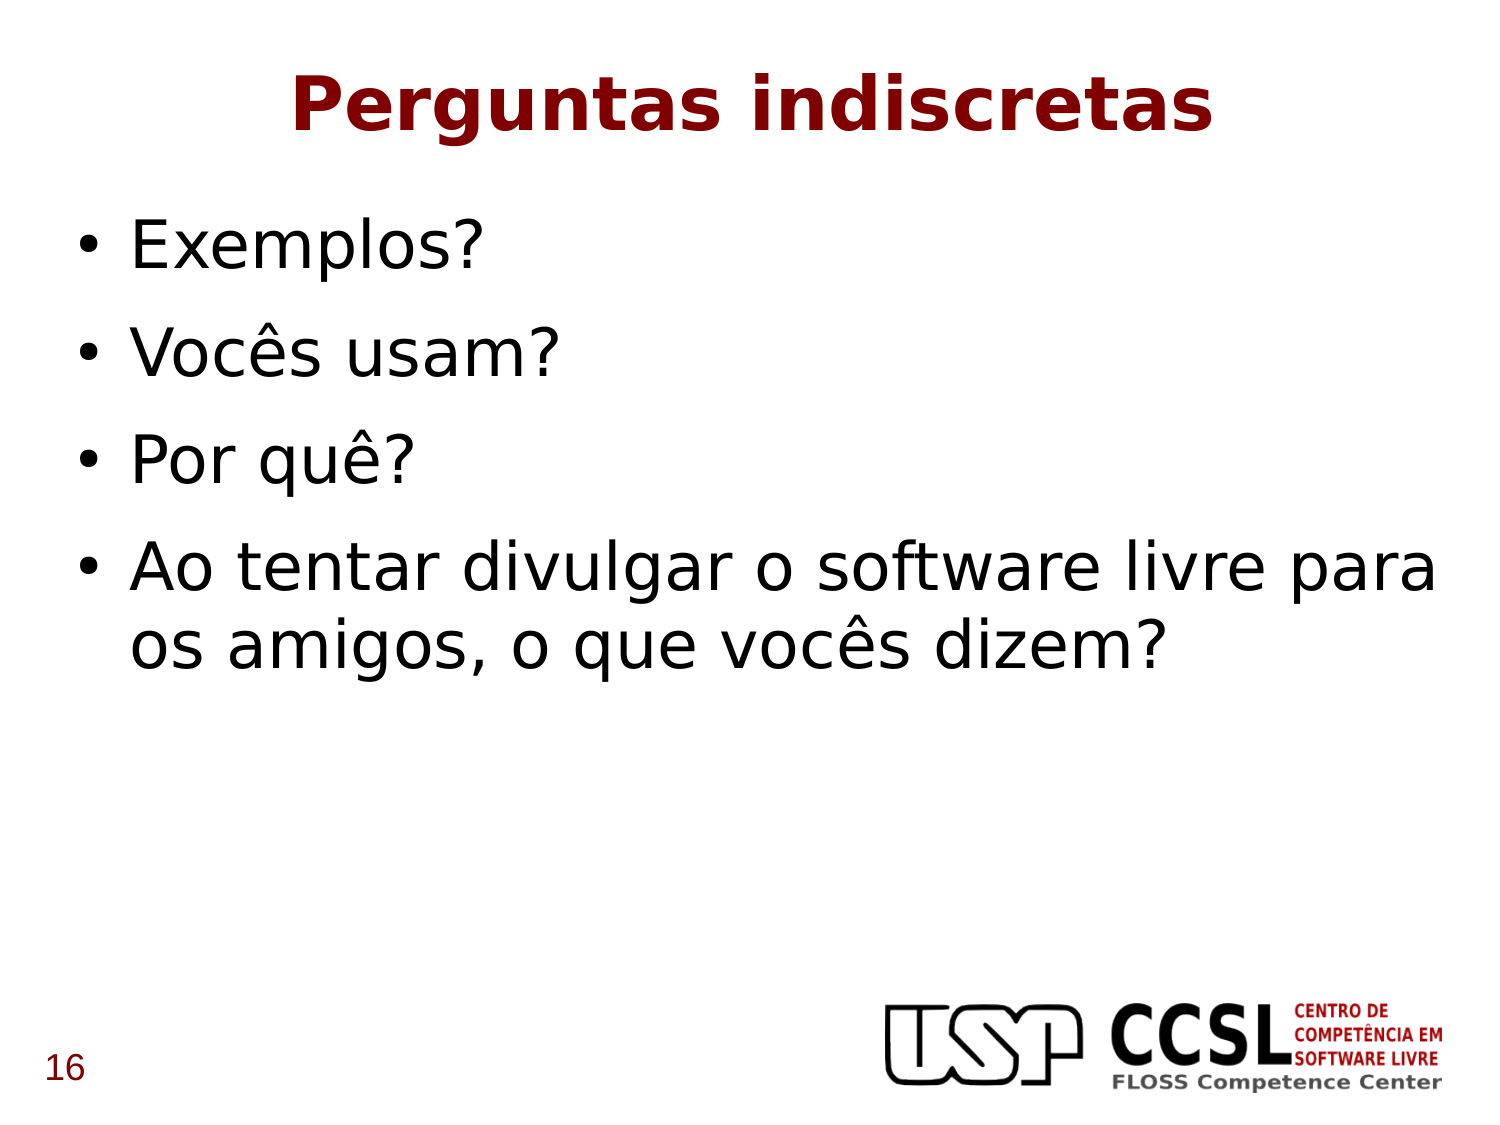

# Perguntas indiscretas
Exemplos?
Vocês usam?
Por quê?
Ao tentar divulgar o software livre para os amigos, o que vocês dizem?